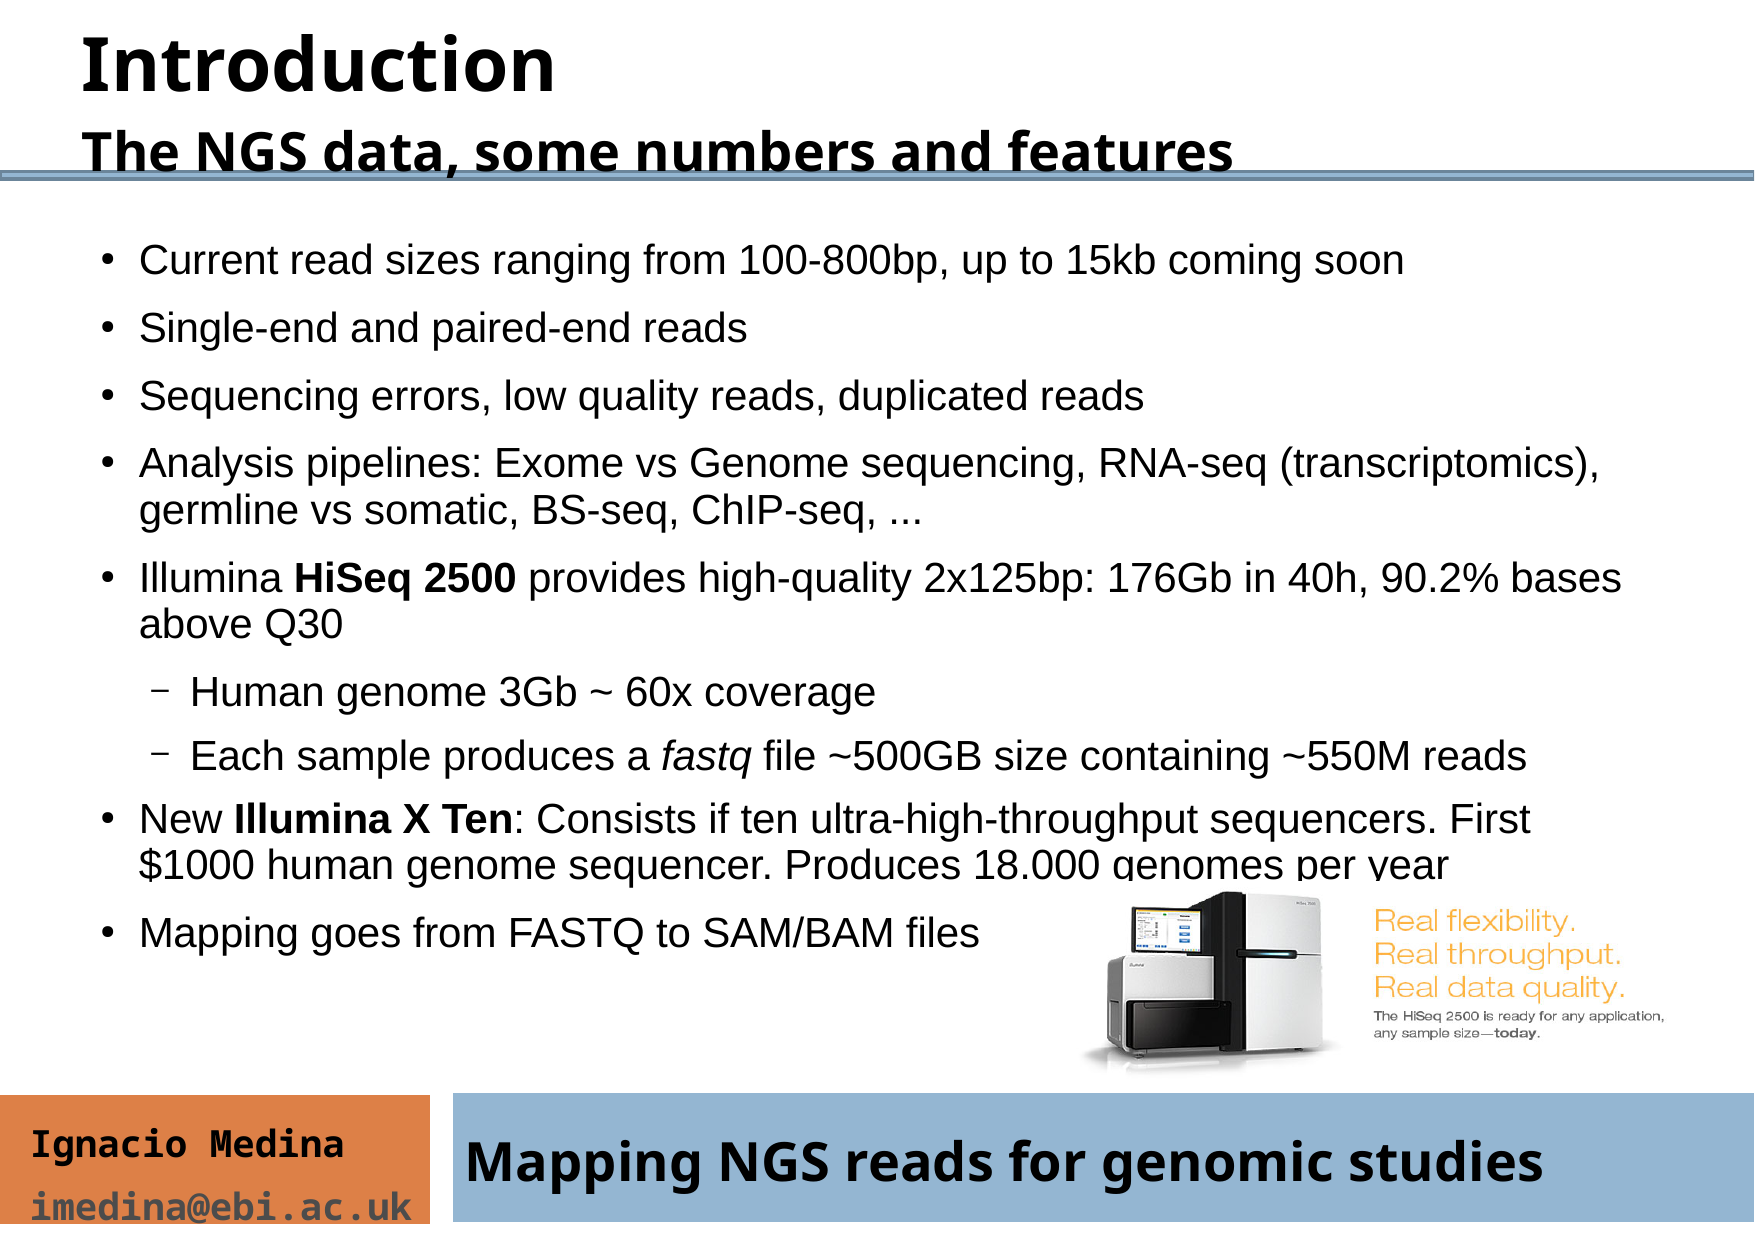

Introduction
The NGS data, some numbers and features
# Current read sizes ranging from 100-800bp, up to 15kb coming soon
Single-end and paired-end reads
Sequencing errors, low quality reads, duplicated reads
Analysis pipelines: Exome vs Genome sequencing, RNA-seq (transcriptomics), germline vs somatic, BS-seq, ChIP-seq, ...
Illumina HiSeq 2500 provides high-quality 2x125bp: 176Gb in 40h, 90.2% bases above Q30
Human genome 3Gb ~ 60x coverage
Each sample produces a fastq file ~500GB size containing ~550M reads
New Illumina X Ten: Consists if ten ultra-high-throughput sequencers. First $1000 human genome sequencer. Produces 18.000 genomes per year
Mapping goes from FASTQ to SAM/BAM files
Ignacio Medina
imedina@ebi.ac.uk
Mapping NGS reads for genomic studies